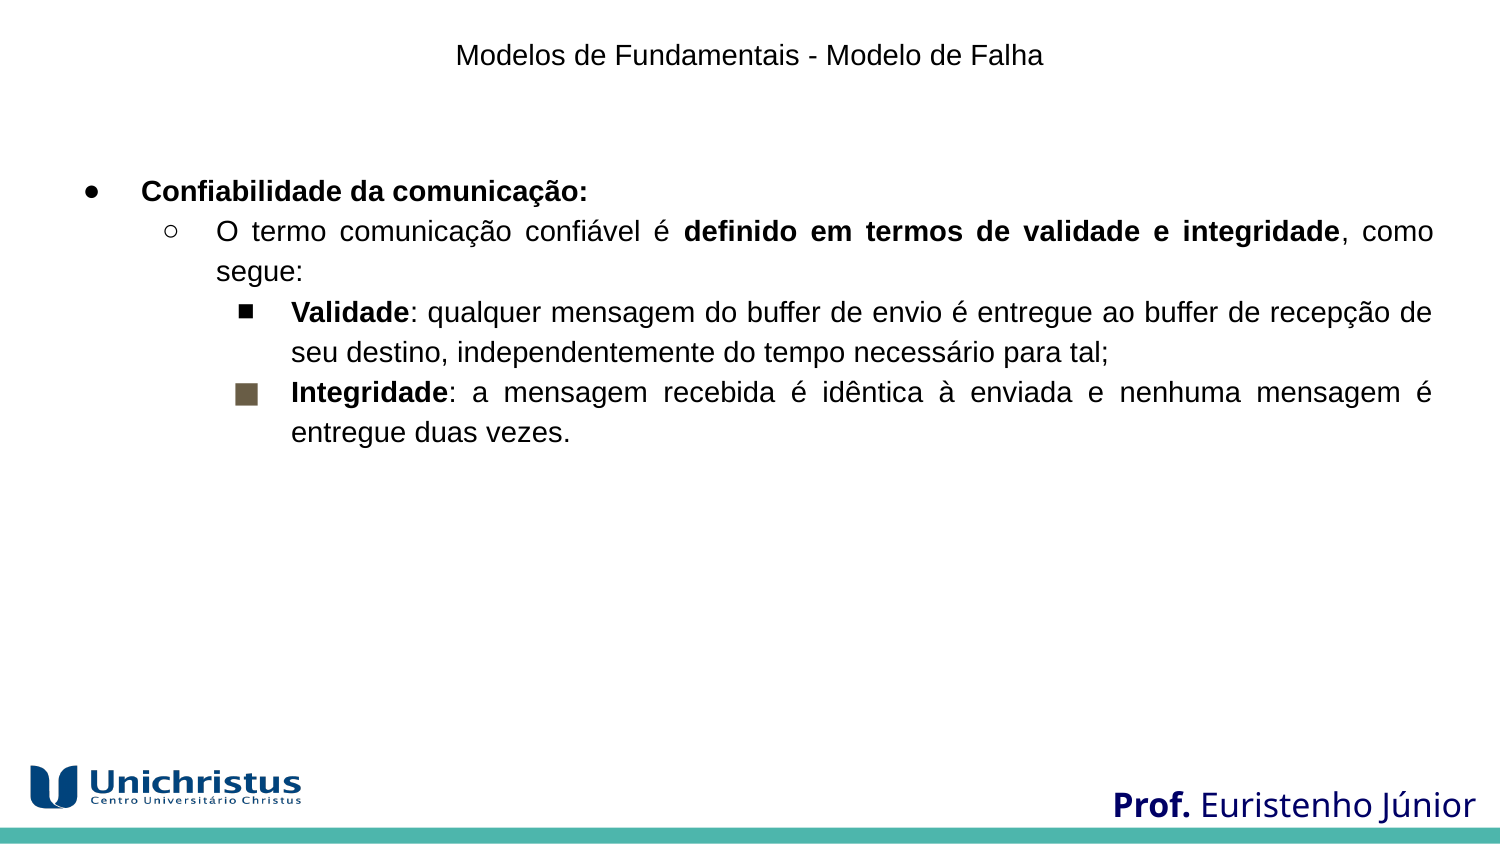

# Modelos de Fundamentais - Modelo de Falha
Confiabilidade da comunicação:
O termo comunicação confiável é definido em termos de validade e integridade, como segue:
Validade: qualquer mensagem do buffer de envio é entregue ao buffer de recepção de seu destino, independentemente do tempo necessário para tal;
Integridade: a mensagem recebida é idêntica à enviada e nenhuma mensagem é entregue duas vezes.
Prof. Euristenho Júnior